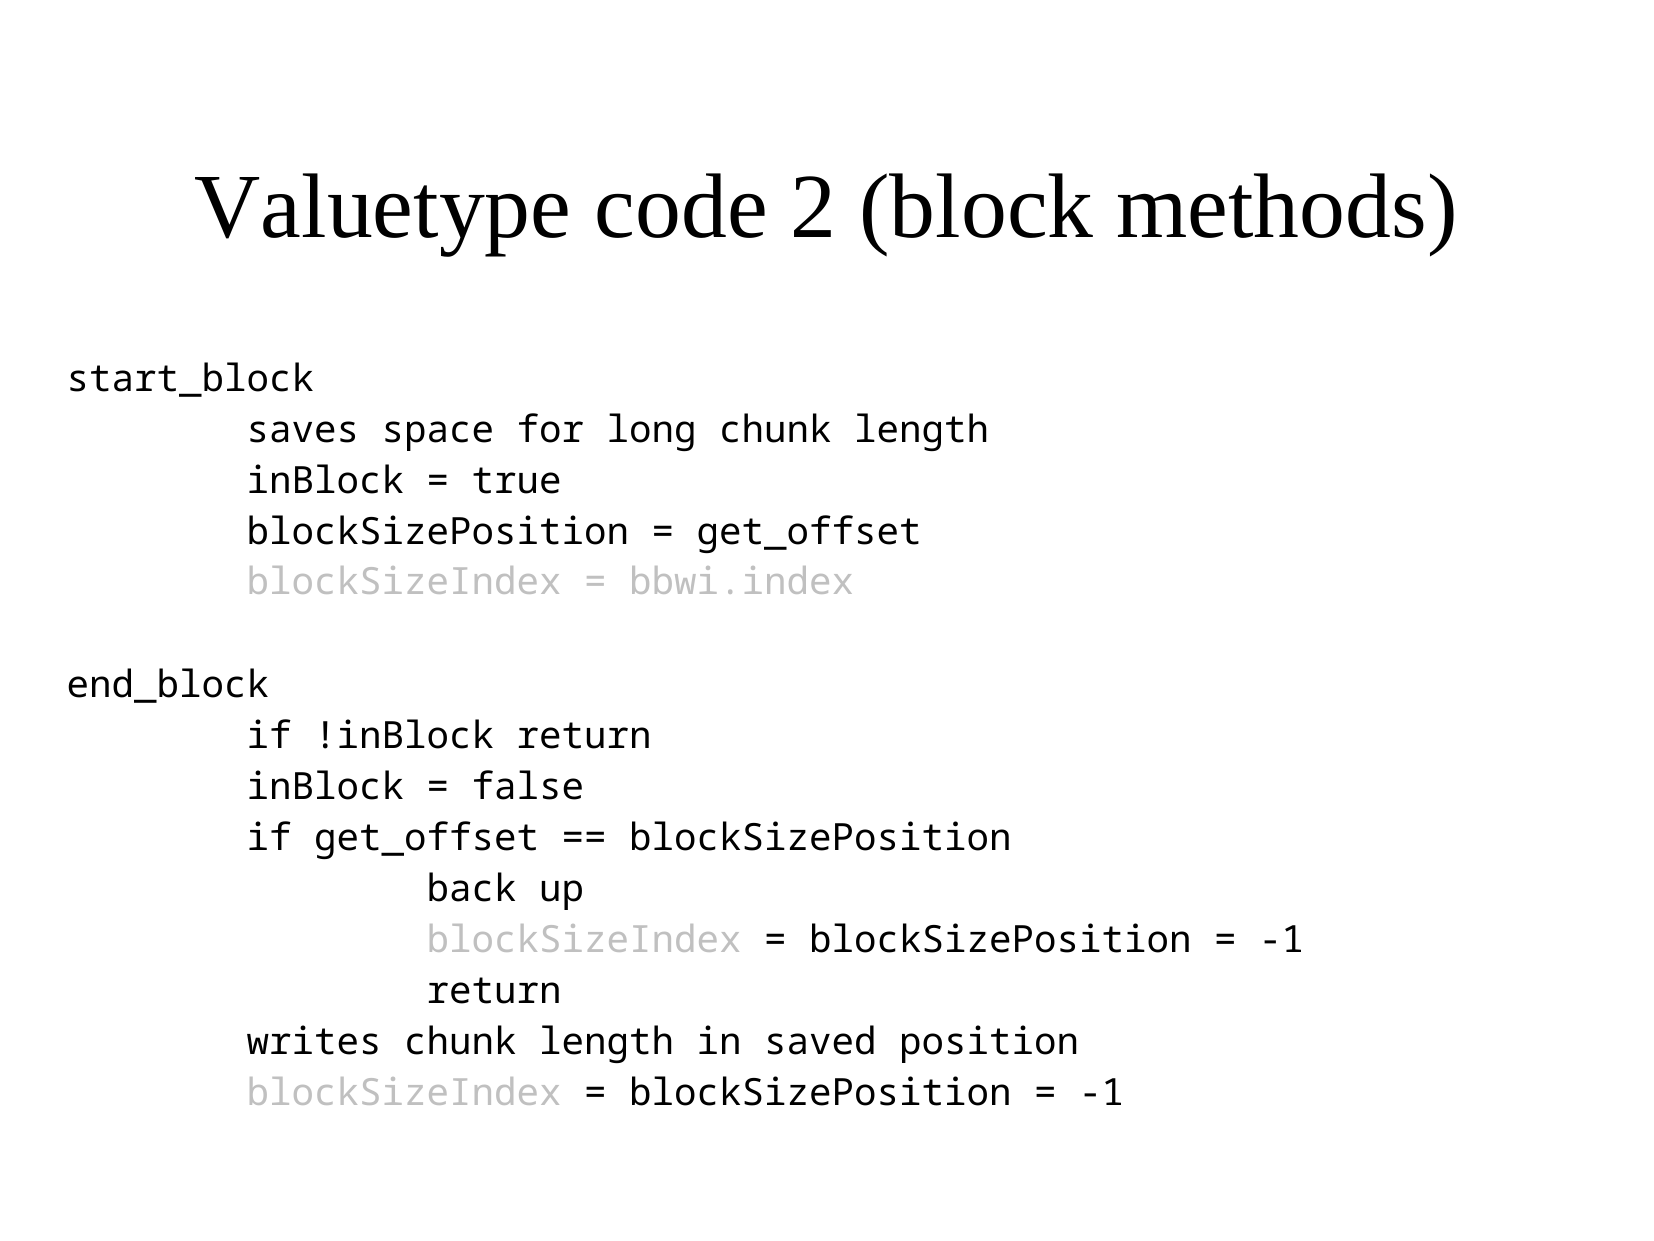

# Valuetype code 2 (block methods)
start_block
 saves space for long chunk length
 inBlock = true
 blockSizePosition = get_offset
 blockSizeIndex = bbwi.index
end_block
 if !inBlock return
 inBlock = false
 if get_offset == blockSizePosition
 back up
 blockSizeIndex = blockSizePosition = -1
 return
 writes chunk length in saved position
 blockSizeIndex = blockSizePosition = -1